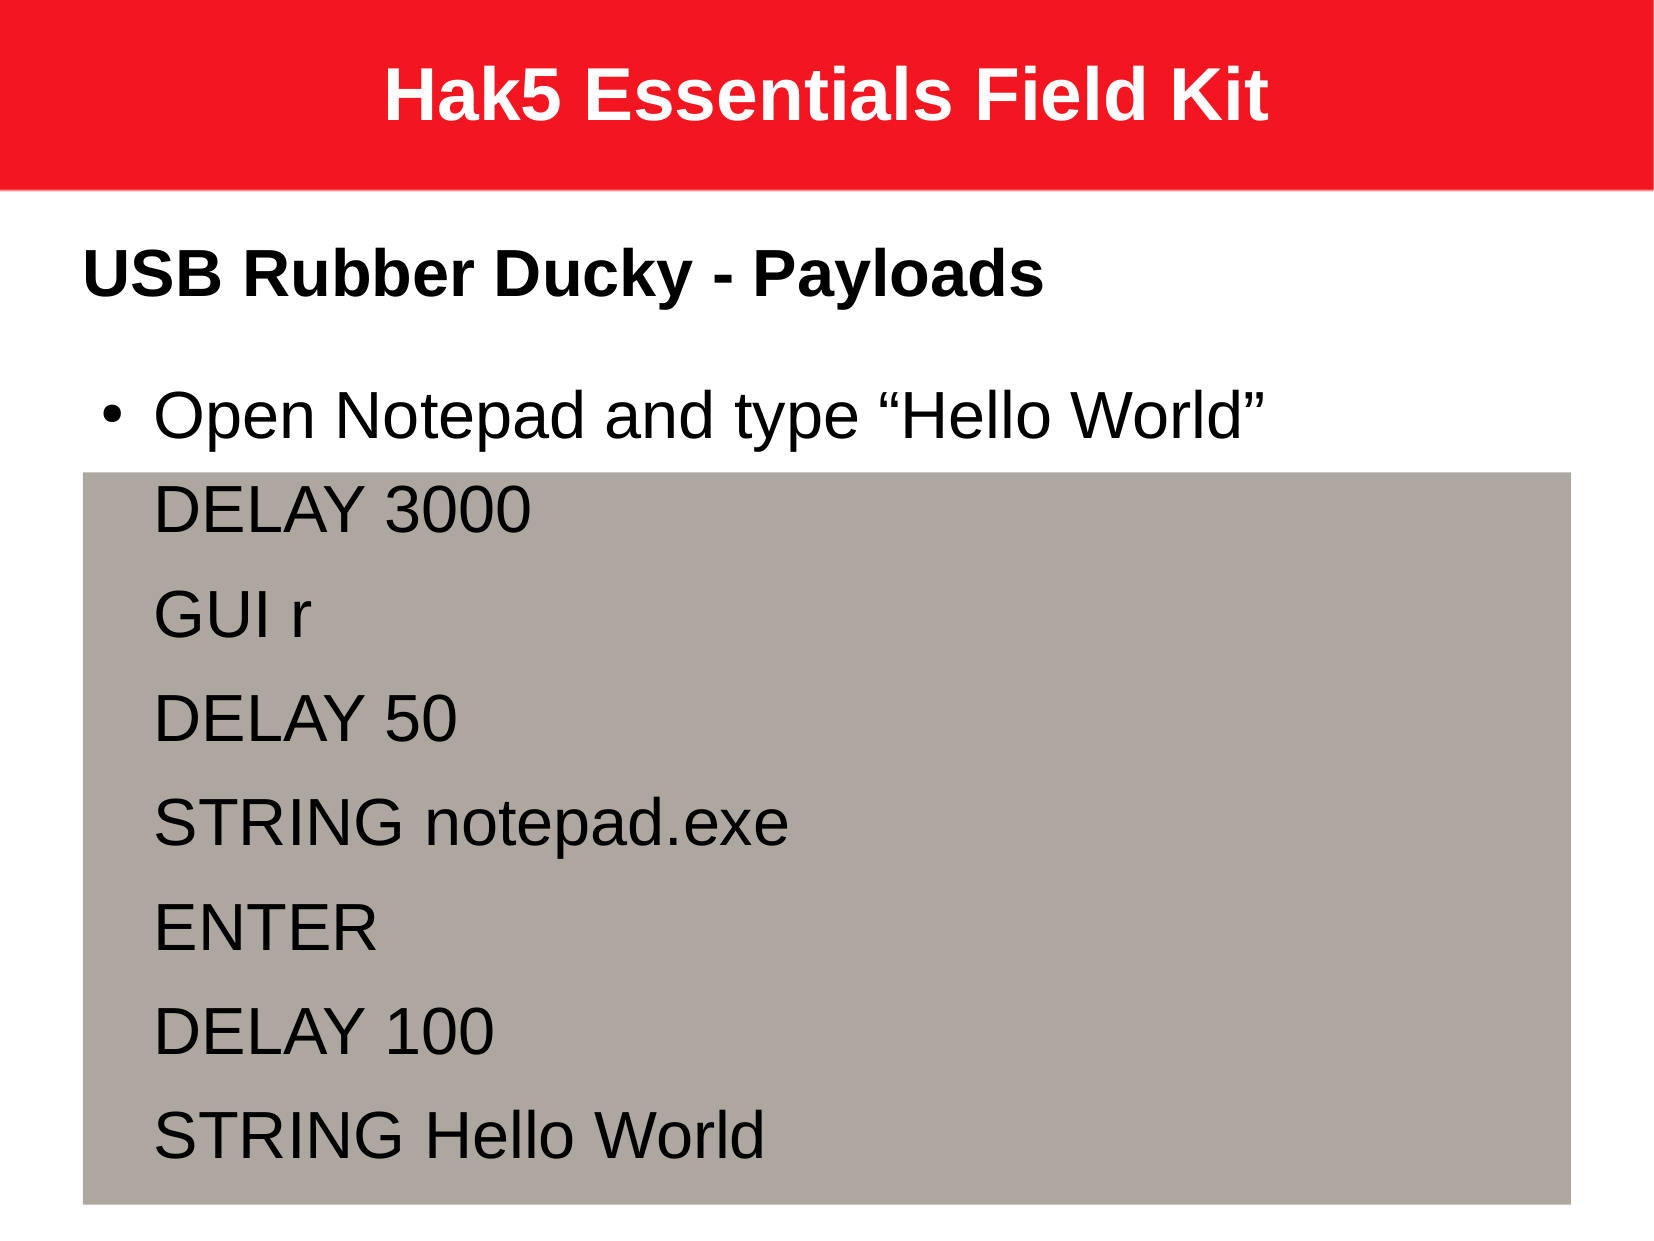

# Hak5 Essentials Field Kit
USB Rubber Ducky - Payloads
Open Notepad and type “Hello World”
DELAY 3000
GUI r
DELAY 50
STRING notepad.exe
ENTER
DELAY 100
STRING Hello World